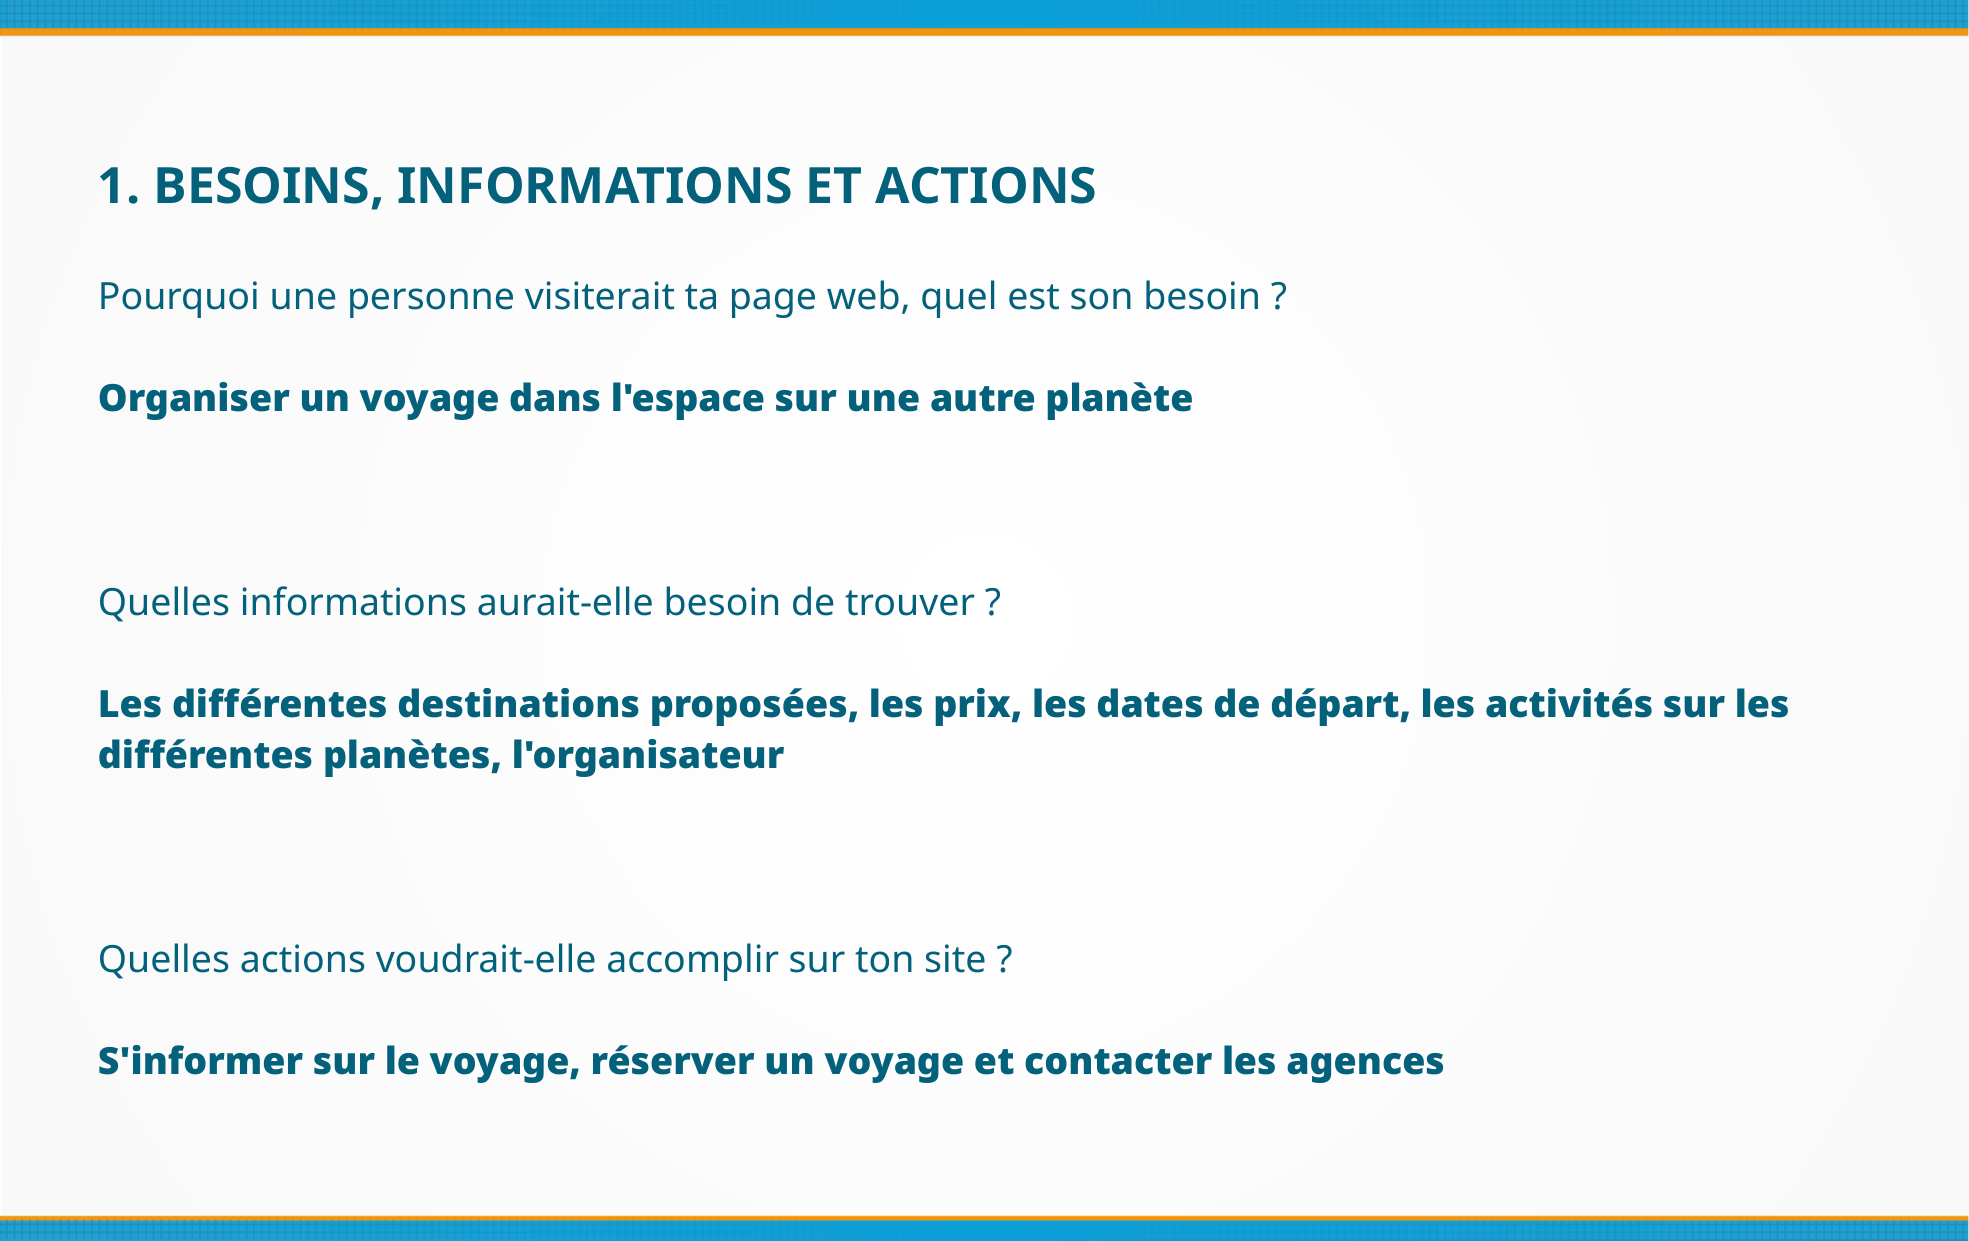

# 1. BESOINS, INFORMATIONS ET ACTIONS
Pourquoi une personne visiterait ta page web, quel est son besoin ?
Organiser un voyage dans l'espace sur une autre planète
Quelles informations aurait-elle besoin de trouver ?
Les différentes destinations proposées, les prix, les dates de départ, les activités sur les différentes planètes, l'organisateur
Quelles actions voudrait-elle accomplir sur ton site ?
S'informer sur le voyage, réserver un voyage et contacter les agences